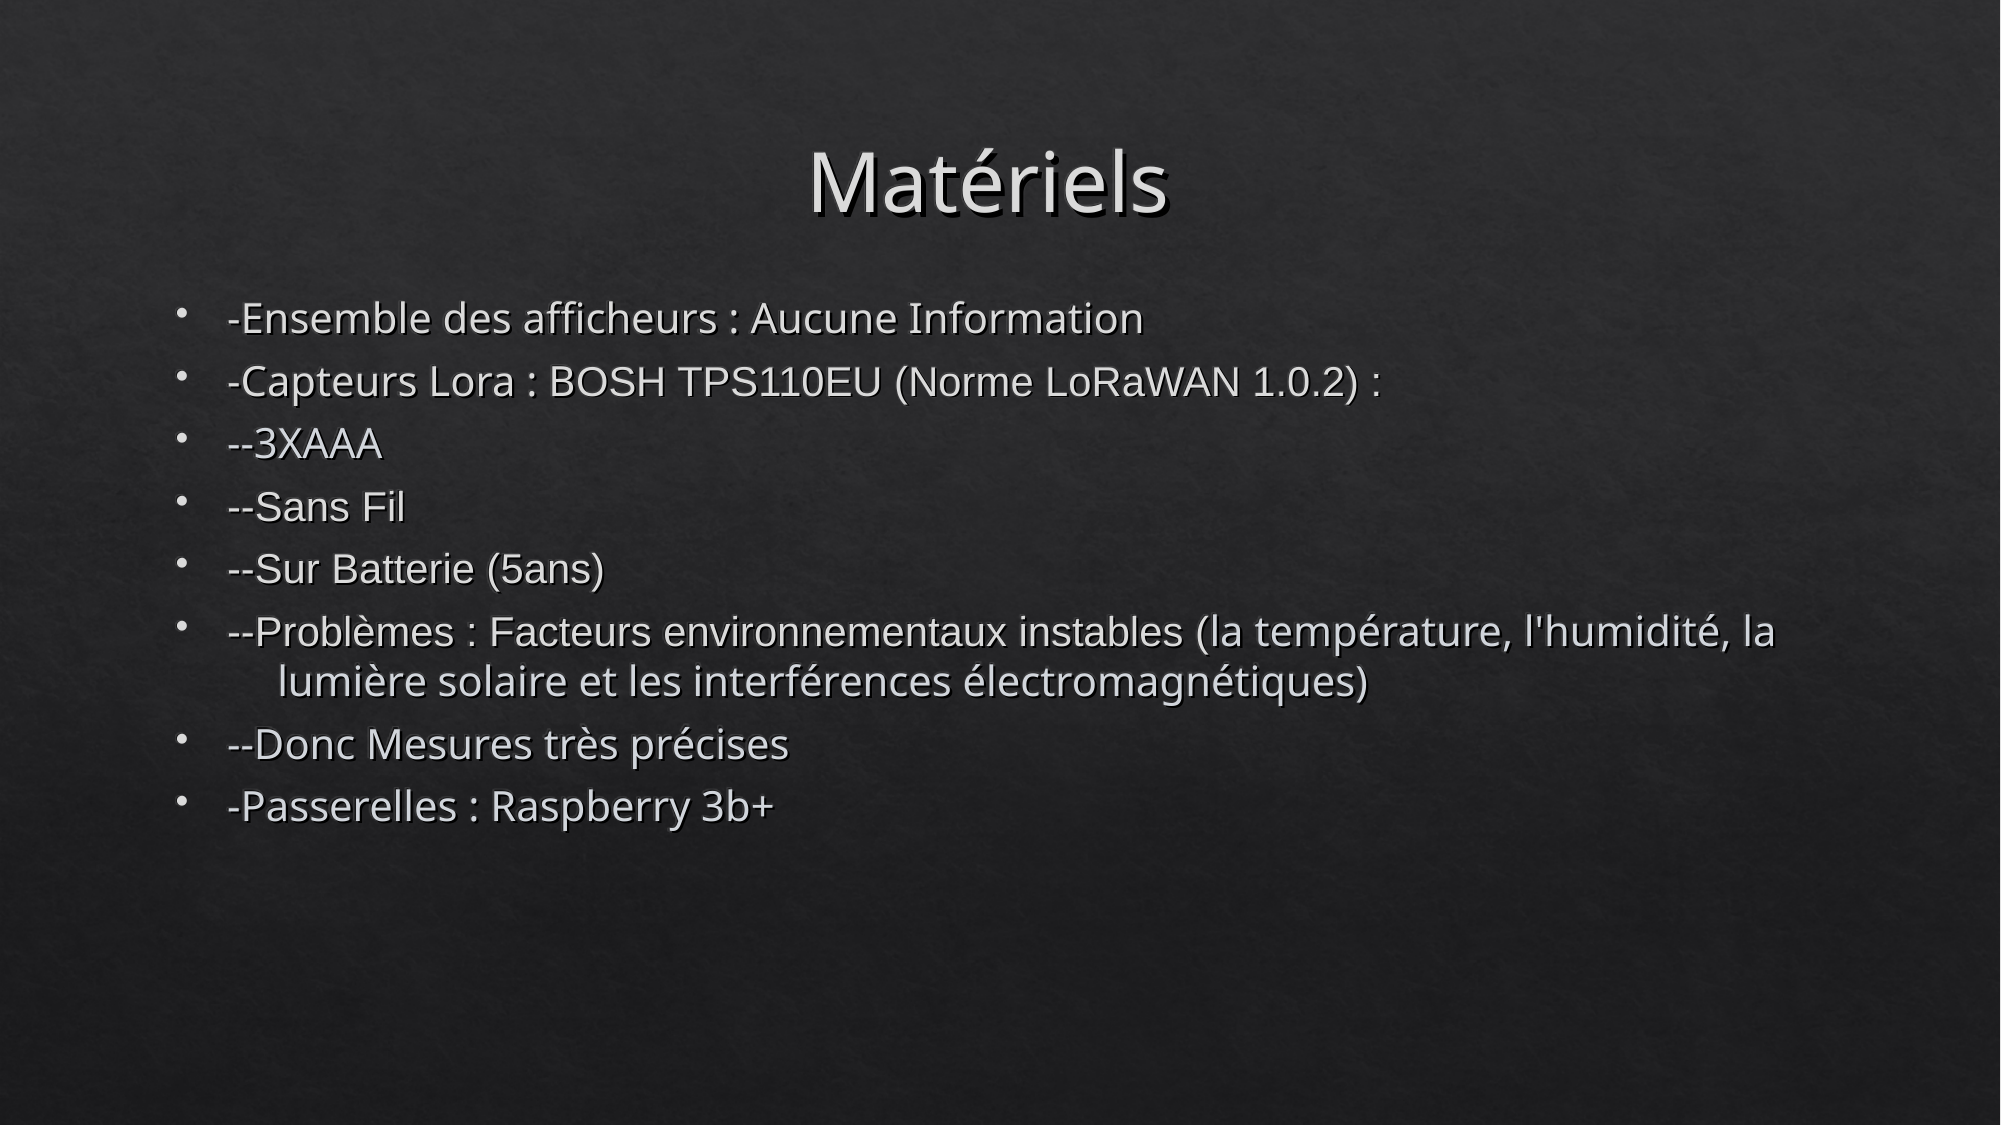

# Matériels
-Ensemble des afficheurs : Aucune Information
-Capteurs Lora : BOSH TPS110EU (Norme LoRaWAN 1.0.2) :
--3XAAA
--Sans Fil
--Sur Batterie (5ans)
--Problèmes : Facteurs environnementaux instables (la température, l'humidité, la lumière solaire et les interférences électromagnétiques)
--Donc Mesures très précises
-Passerelles : Raspberry 3b+